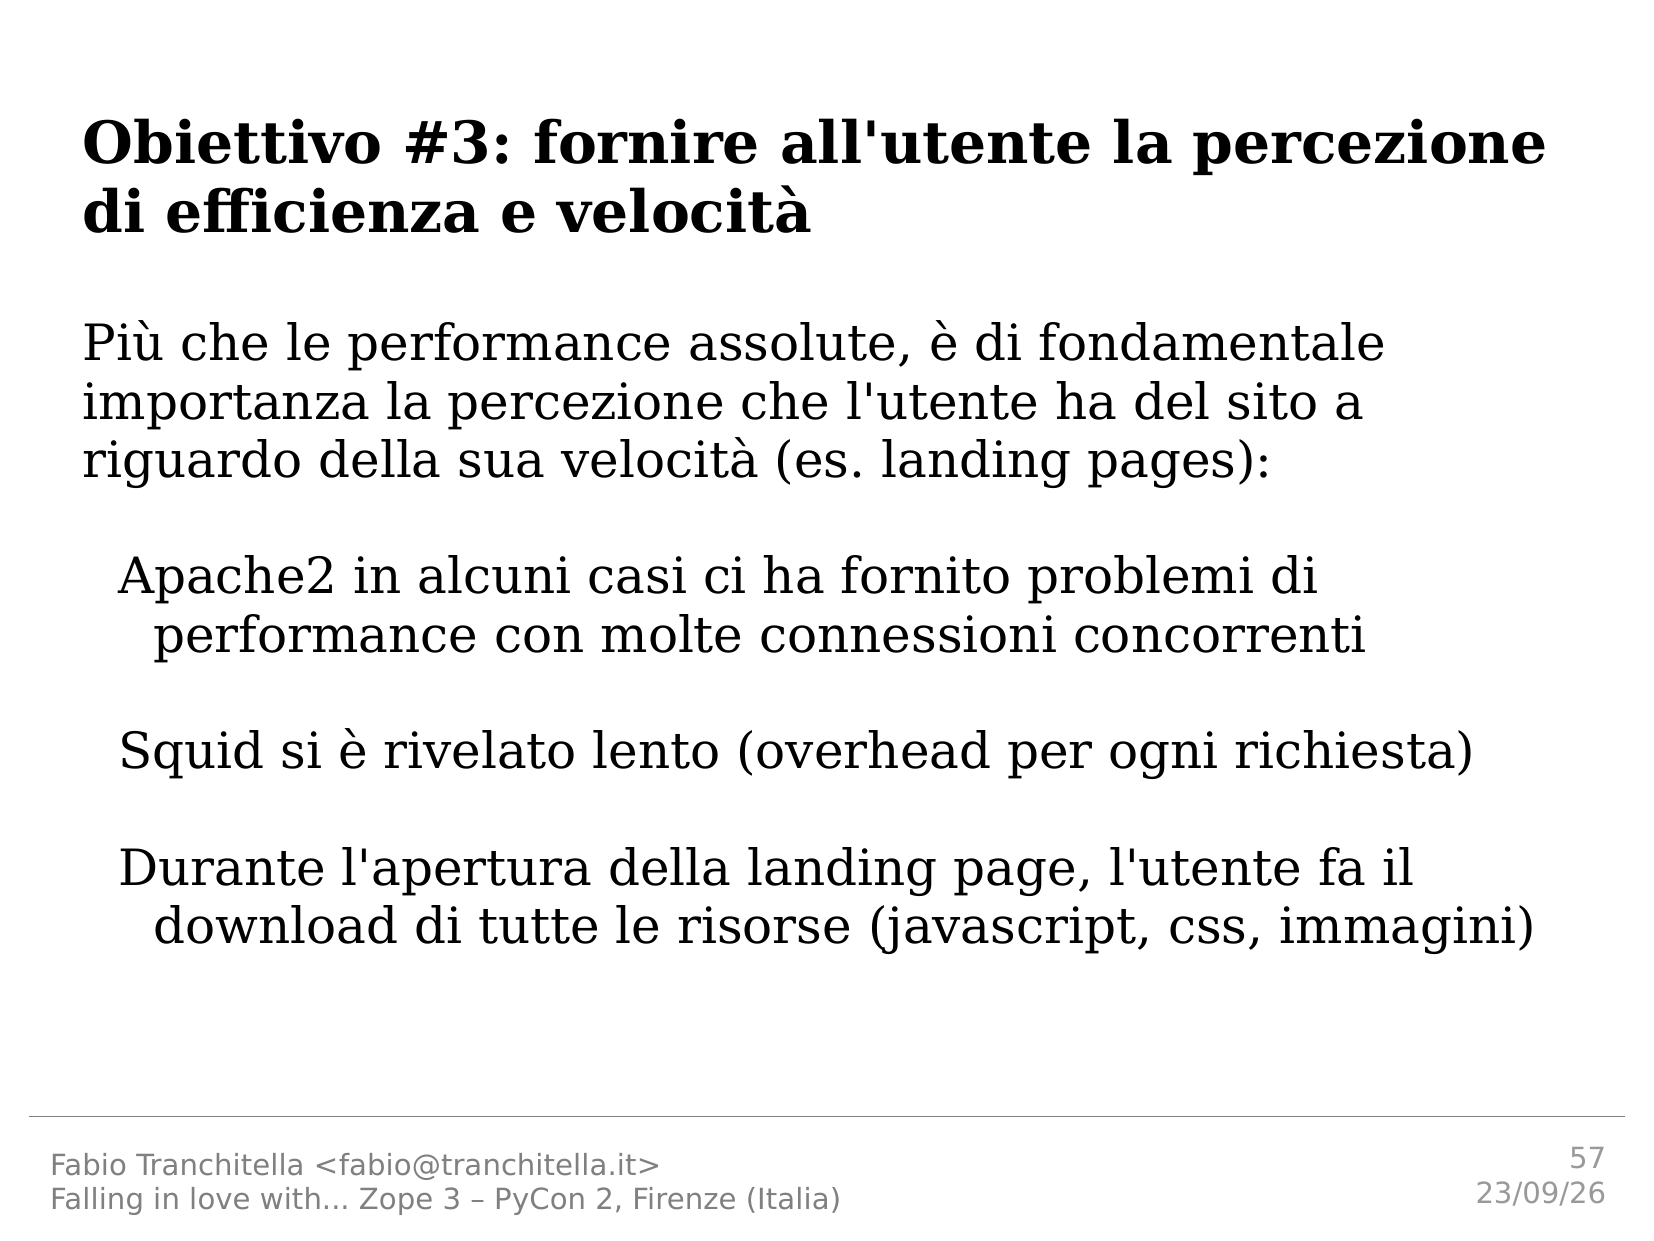

# Obiettivo #3: fornire all'utente la percezione di efficienza e velocità
Più che le performance assolute, è di fondamentale importanza la percezione che l'utente ha del sito a riguardo della sua velocità (es. landing pages):
Apache2 in alcuni casi ci ha fornito problemi di performance con molte connessioni concorrenti
Squid si è rivelato lento (overhead per ogni richiesta)
Durante l'apertura della landing page, l'utente fa il download di tutte le risorse (javascript, css, immagini)
57